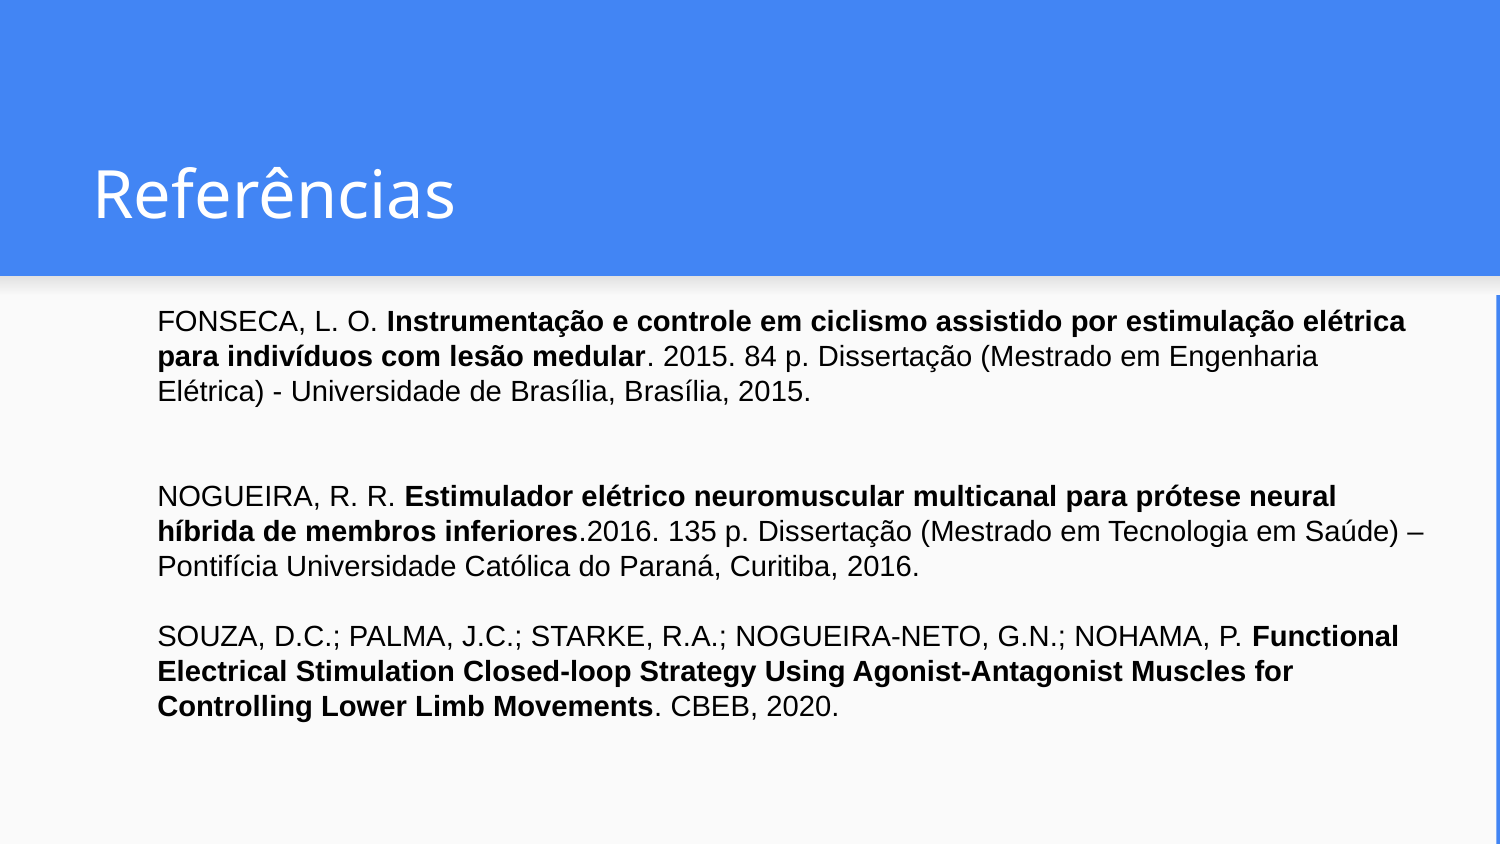

# Referências
FONSECA, L. O. Instrumentação e controle em ciclismo assistido por estimulação elétrica para indivíduos com lesão medular. 2015. 84 p. Dissertação (Mestrado em Engenharia Elétrica) - Universidade de Brasília, Brasília, 2015.
NOGUEIRA, R. R. Estimulador elétrico neuromuscular multicanal para prótese neural híbrida de membros inferiores.2016. 135 p. Dissertação (Mestrado em Tecnologia em Saúde) – Pontifícia Universidade Católica do Paraná, Curitiba, 2016.
SOUZA, D.C.; PALMA, J.C.; STARKE, R.A.; NOGUEIRA-NETO, G.N.; NOHAMA, P. Functional Electrical Stimulation Closed-loop Strategy Using Agonist-Antagonist Muscles for Controlling Lower Limb Movements. CBEB, 2020.